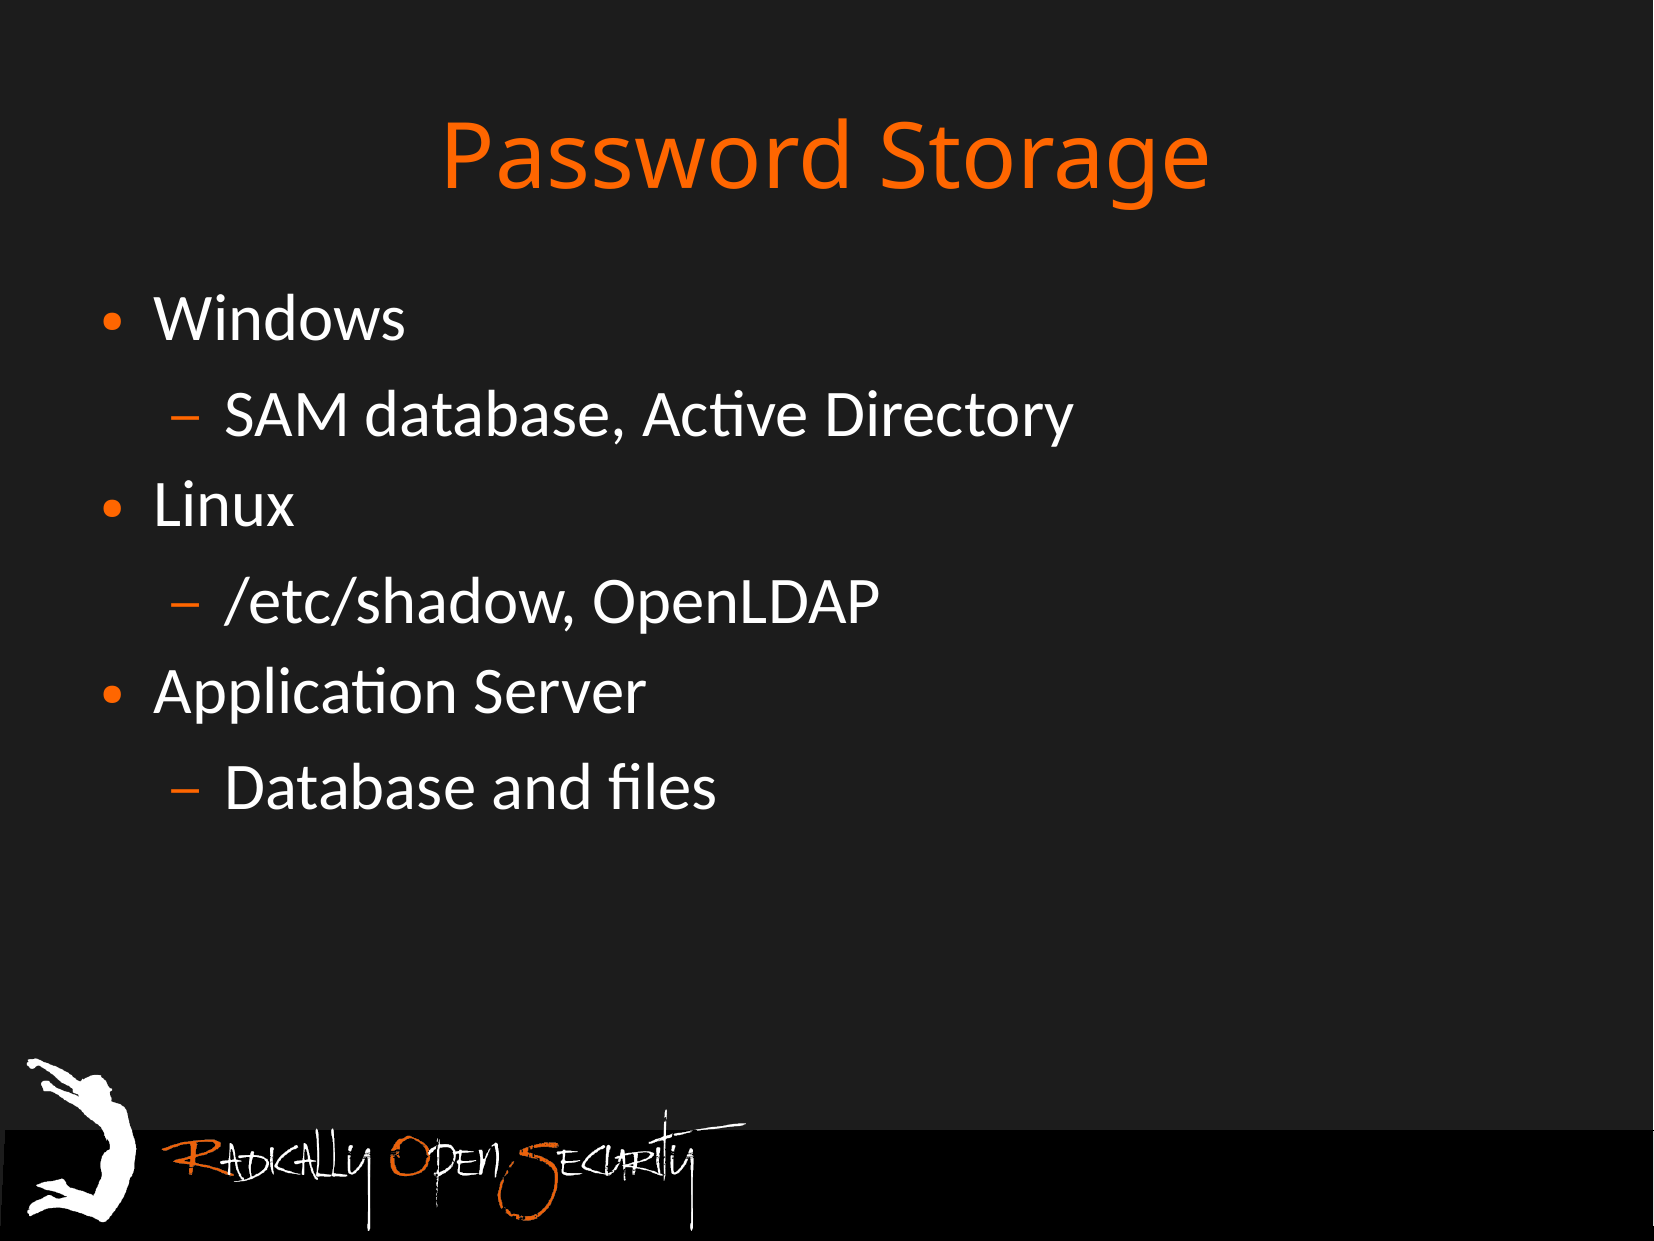

# Password Storage
Windows
SAM database, Active Directory
Linux
/etc/shadow, OpenLDAP
Application Server
Database and files